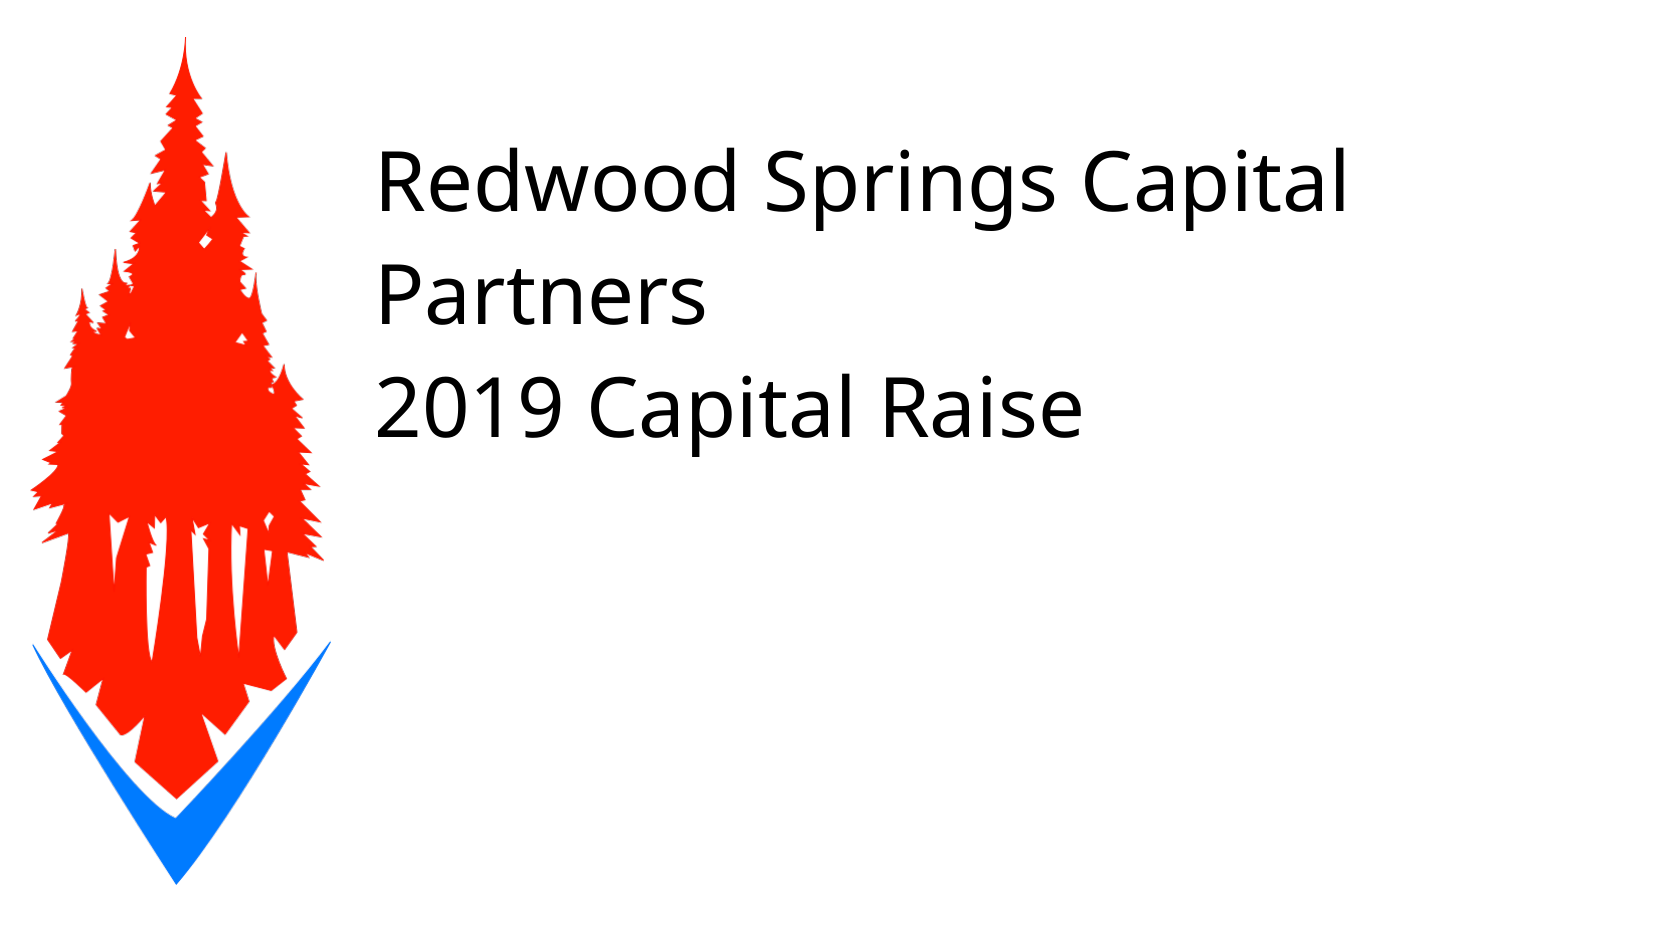

Redwood Springs Capital Partners
2019 Capital Raise